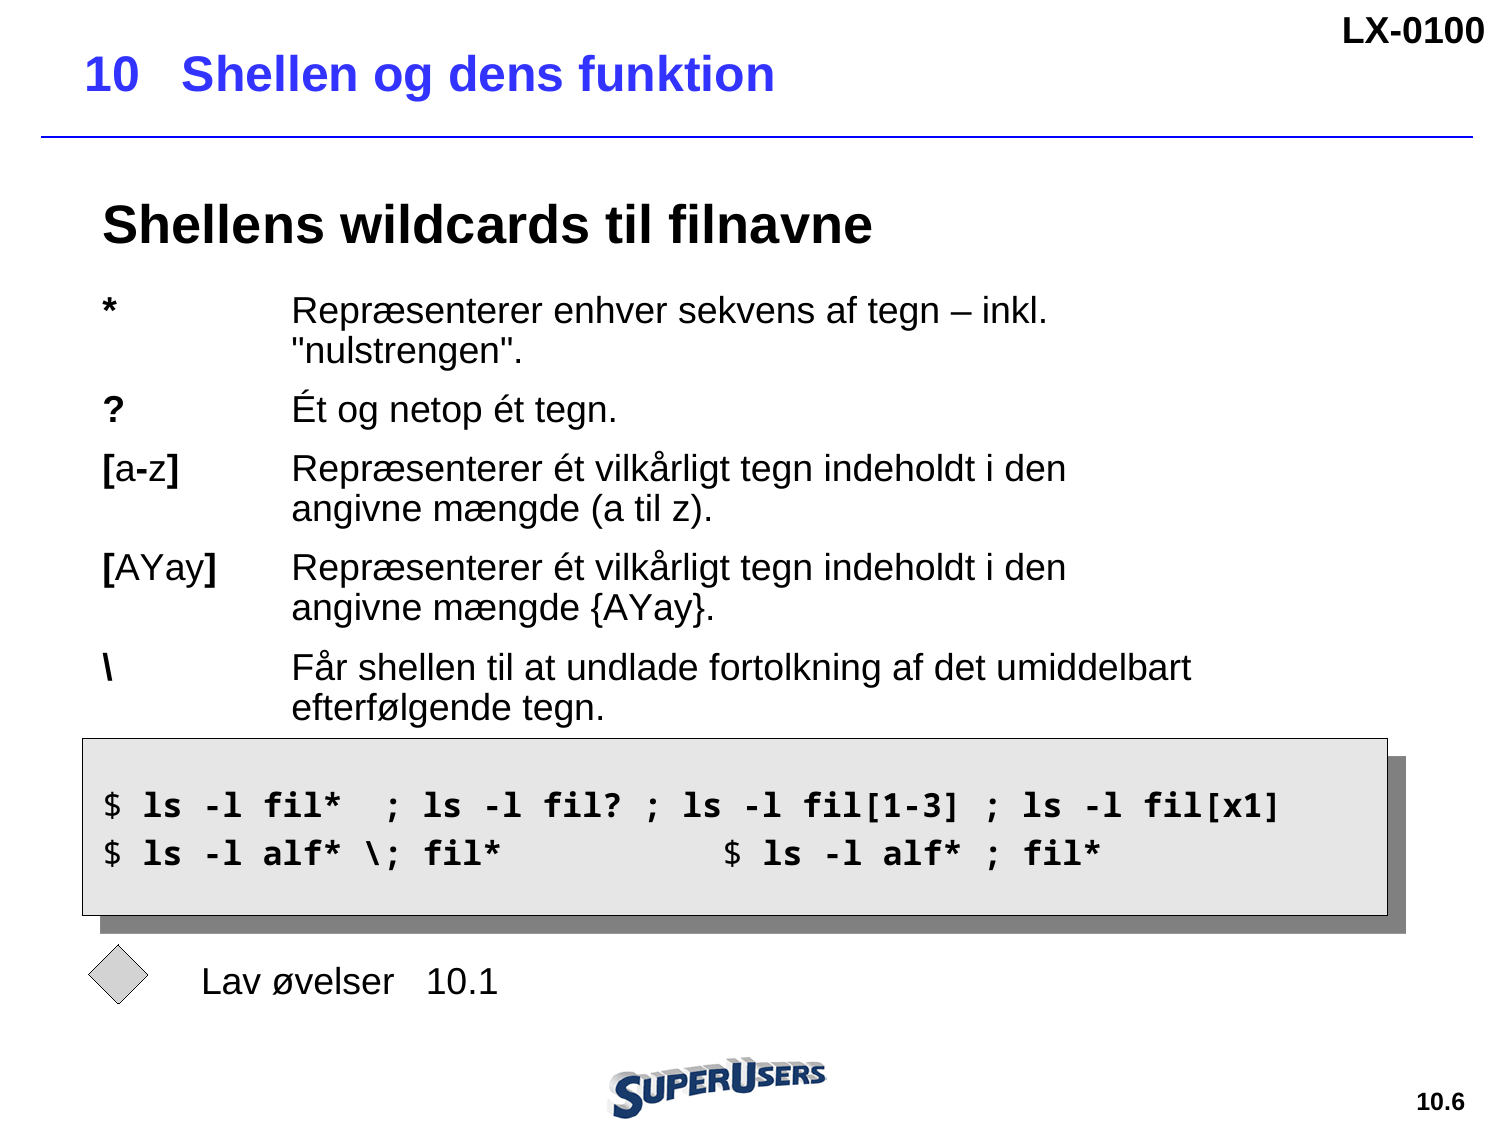

# 10 Shellen og dens funktion
Shellens wildcards til filnavne
*		Repræsenterer enhver sekvens af tegn – inkl. 	 		 		"nulstrengen".
?		Ét og netop ét tegn.
[a-z]	Repræsenterer ét vilkårligt tegn indeholdt i den
 		angivne mængde (a til z).
[AYay]	Repræsenterer ét vilkårligt tegn indeholdt i den
 		angivne mængde {AYay}.
\		Får shellen til at undlade fortolkning af det umiddelbart 		 		efterfølgende tegn.
 $ ls -l fil* ; ls -l fil? ; ls -l fil[1-3] ; ls -l fil[x1]
 $ ls -l alf* \; fil* $ ls -l alf* ; fil*
Lav øvelser 10.1